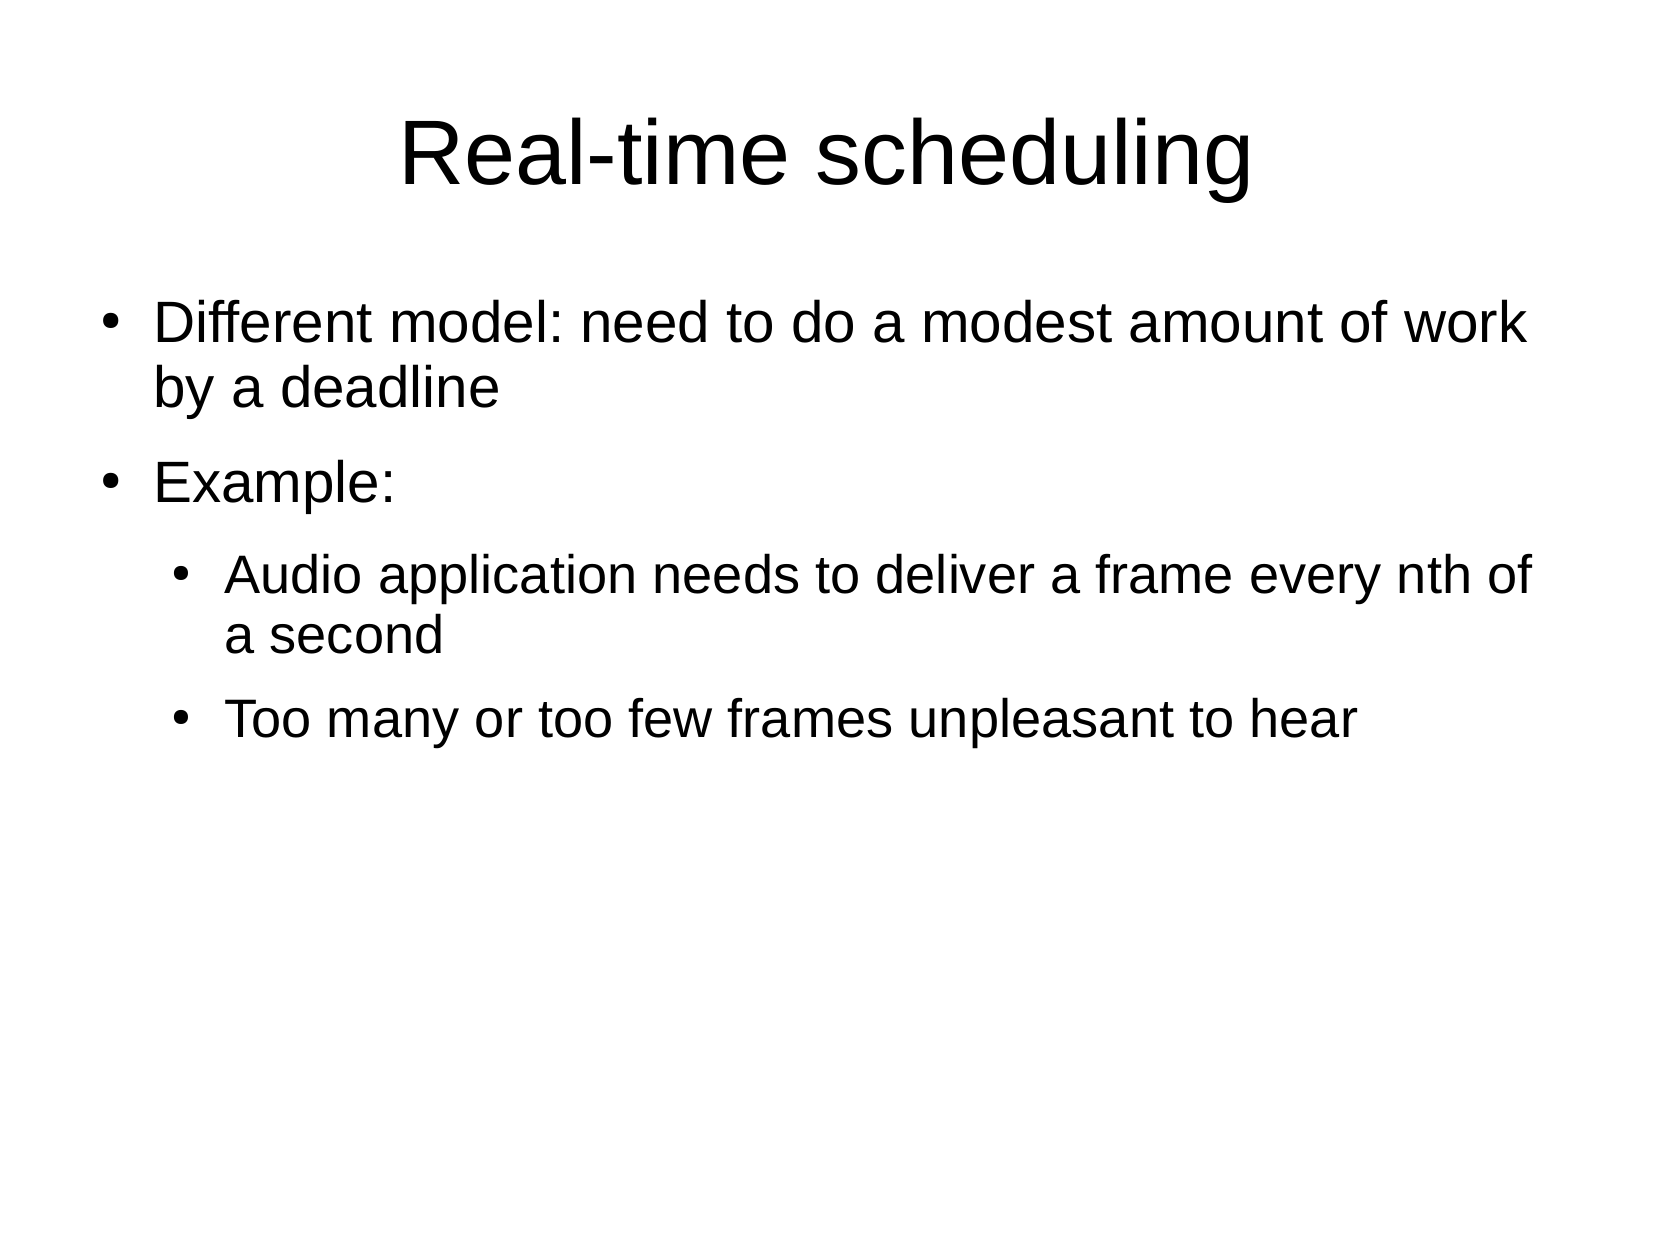

# Real-time scheduling
Different model: need to do a modest amount of work by a deadline
Example:
Audio application needs to deliver a frame every nth of a second
Too many or too few frames unpleasant to hear